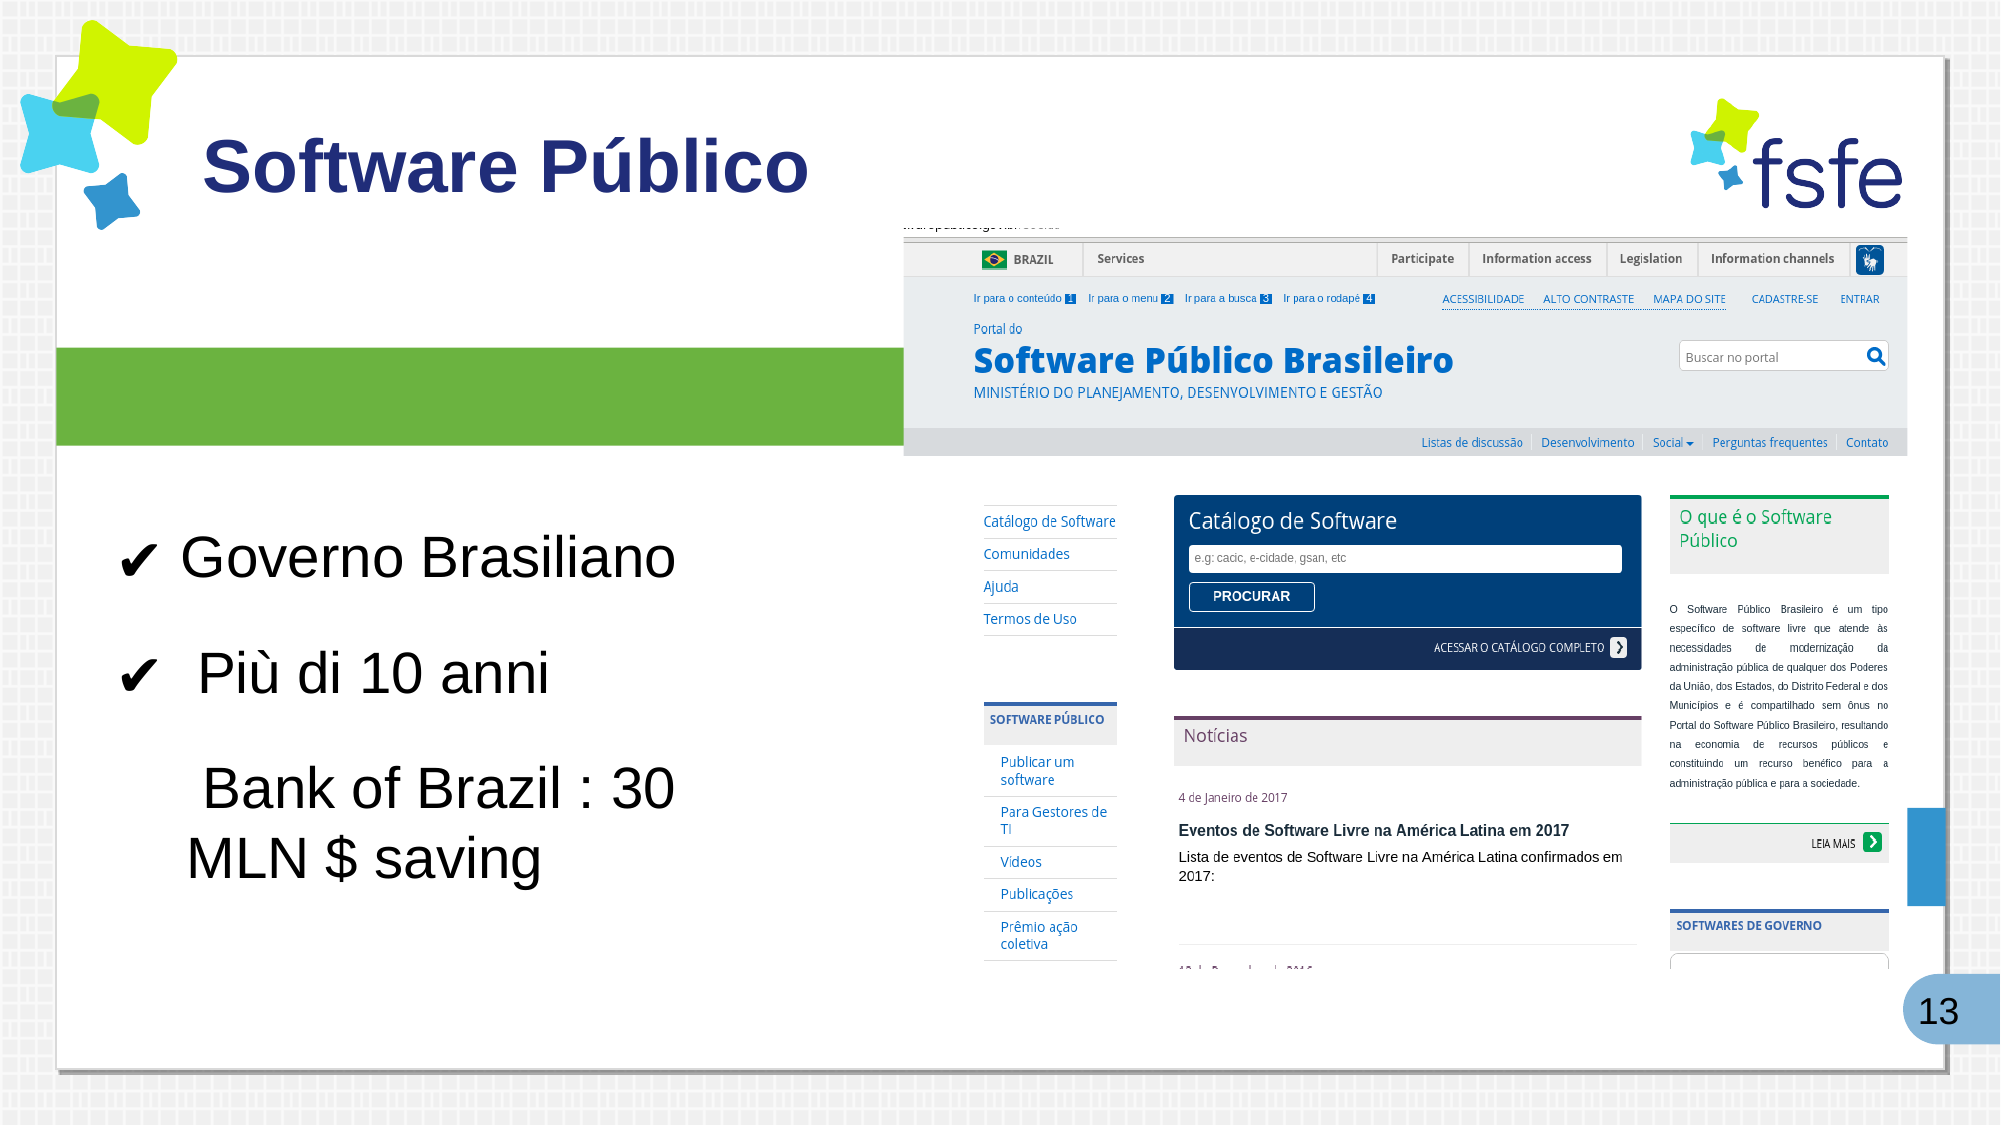

Software Público
 Governo Brasiliano
 Più di 10 anni
 Bank of Brazil : 30 MLN $ saving